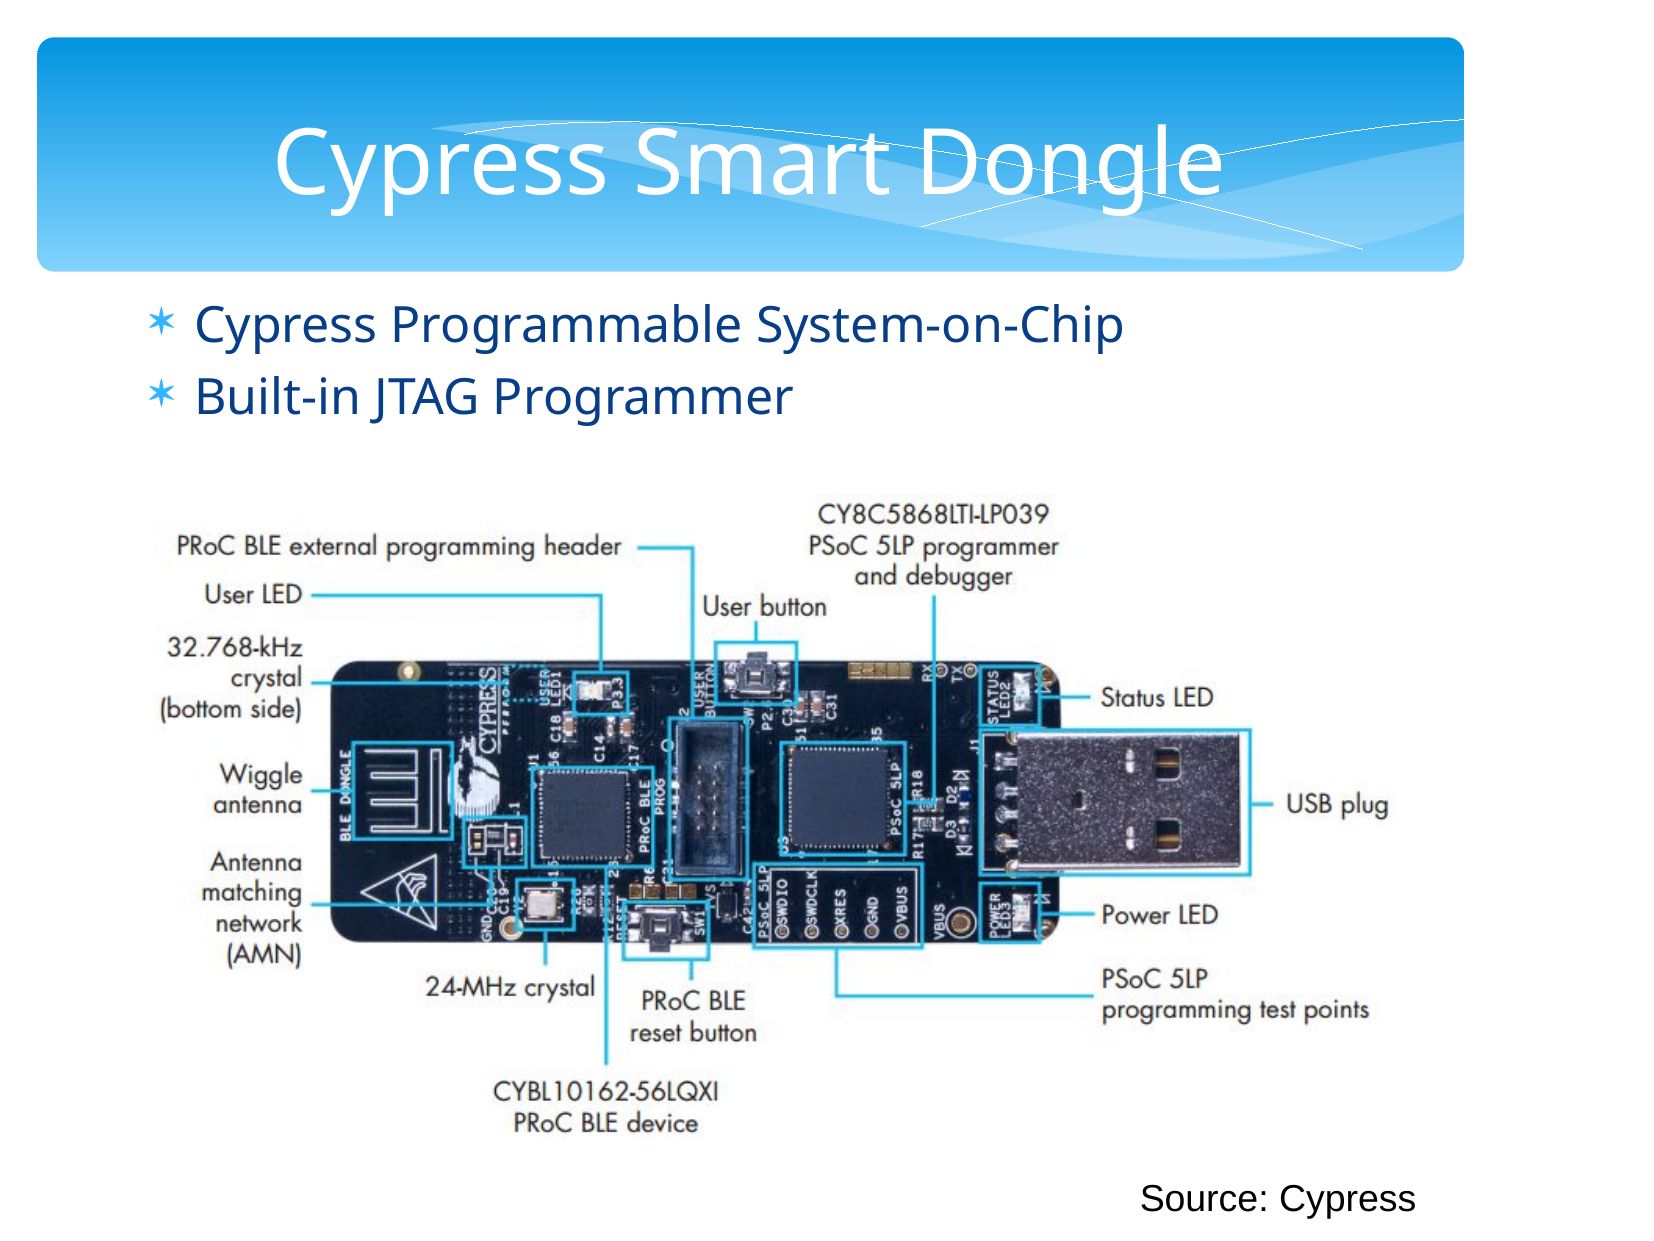

# Cypress Smart Dongle
Cypress Programmable System-on-Chip
Built-in JTAG Programmer
Source: Cypress